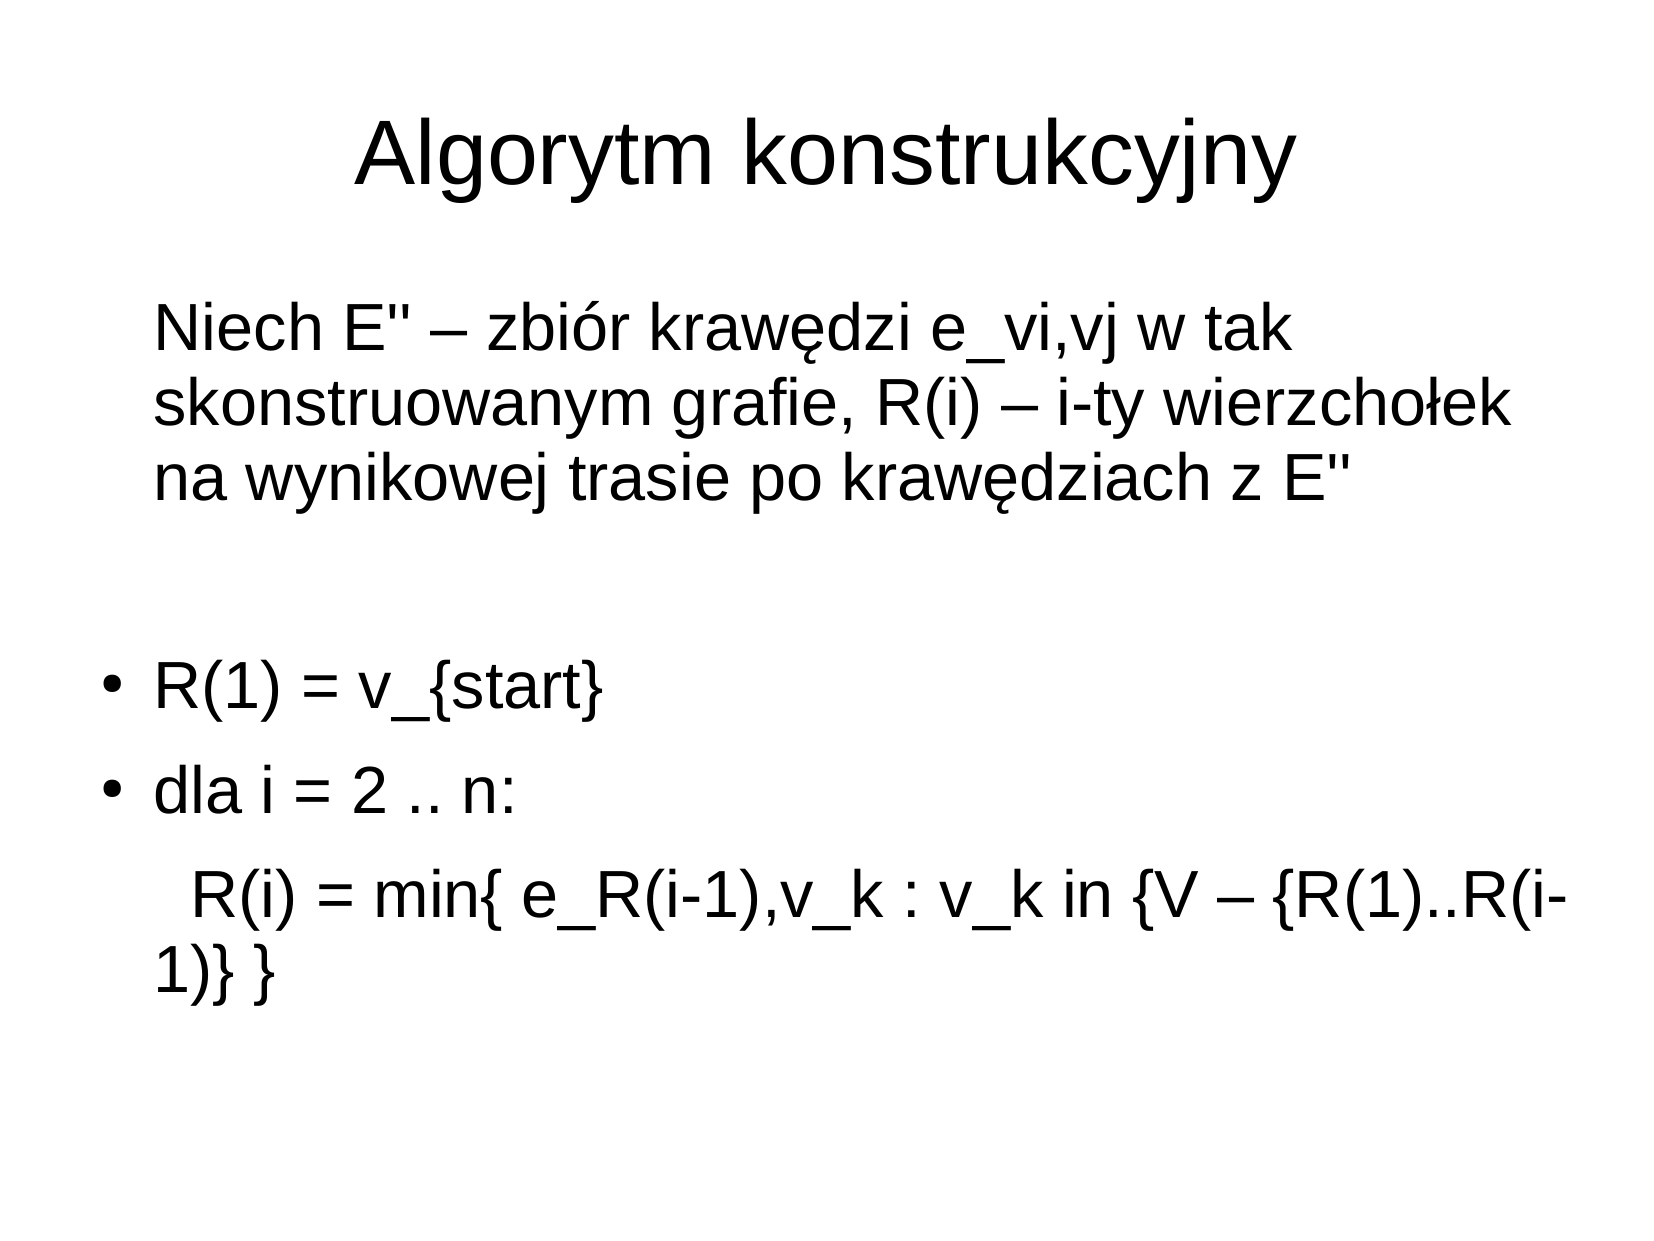

# Algorytm konstrukcyjny
Niech E'' – zbiór krawędzi e_vi,vj w tak skonstruowanym grafie, R(i) – i-ty wierzchołek na wynikowej trasie po krawędziach z E''
R(1) = v_{start}
dla i = 2 .. n:
 R(i) = min{ e_R(i-1),v_k : v_k in {V – {R(1)..R(i-1)} }